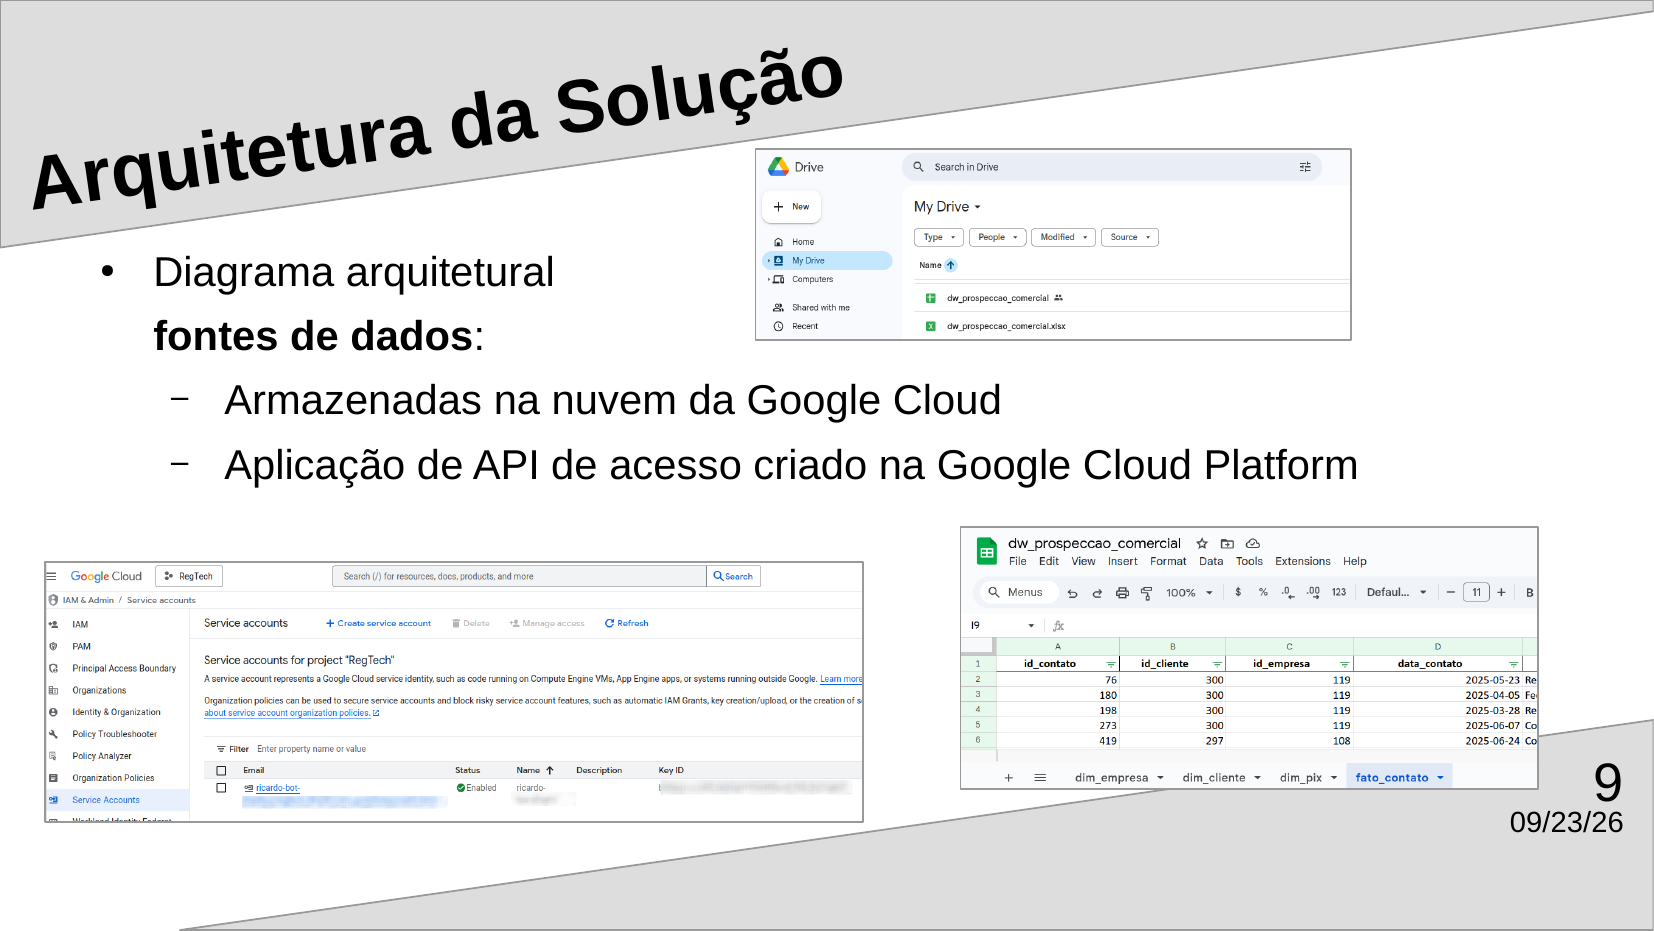

# Arquitetura da Solução
Diagrama arquitetural
fontes de dados:
Armazenadas na nuvem da Google Cloud
Aplicação de API de acesso criado na Google Cloud Platform
9